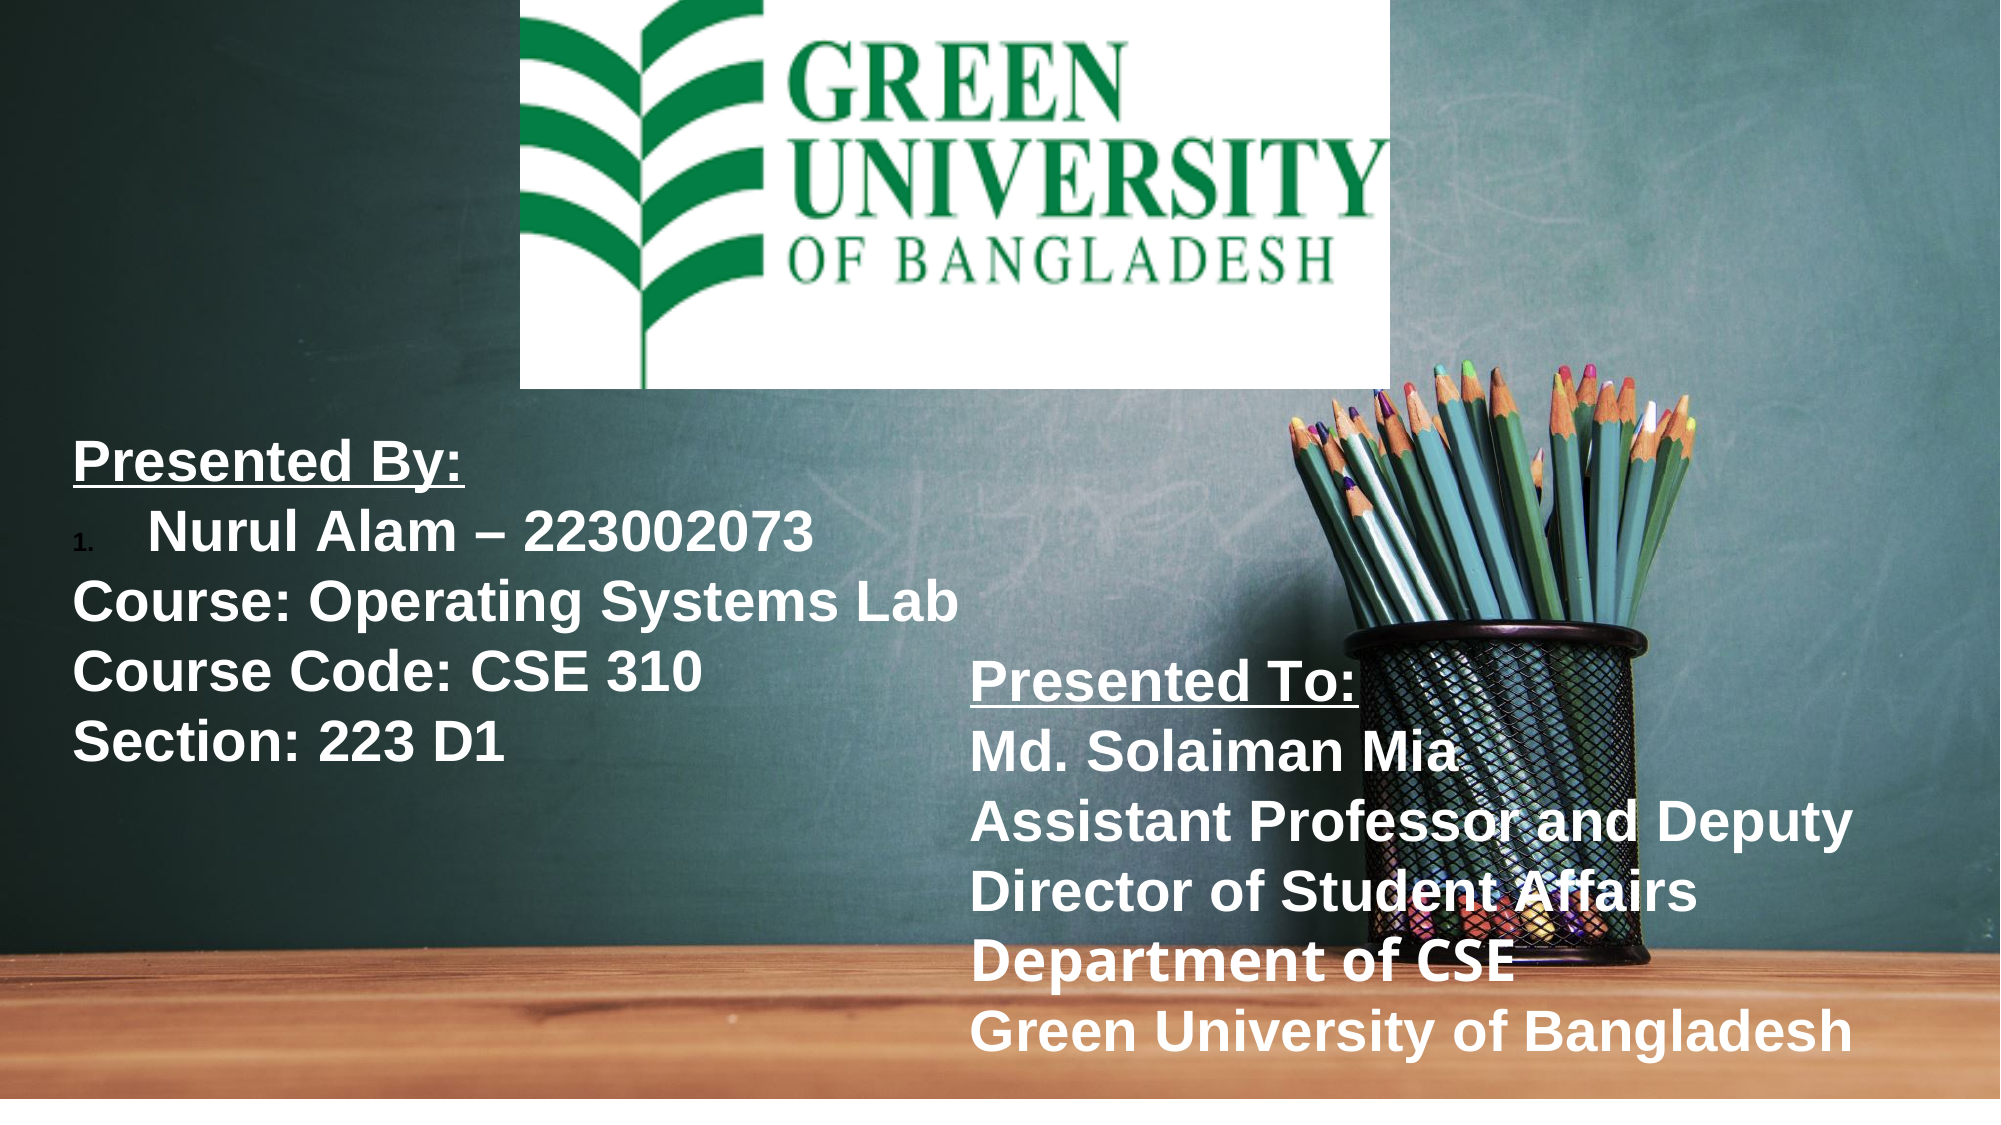

Presented By:
Nurul Alam – 223002073
Course: Operating Systems Lab
Course Code: CSE 310
Section: 223 D1
Presented To:
Md. Solaiman Mia
Assistant Professor and Deputy Director of Student Affairs
Department of CSE
Green University of Bangladesh